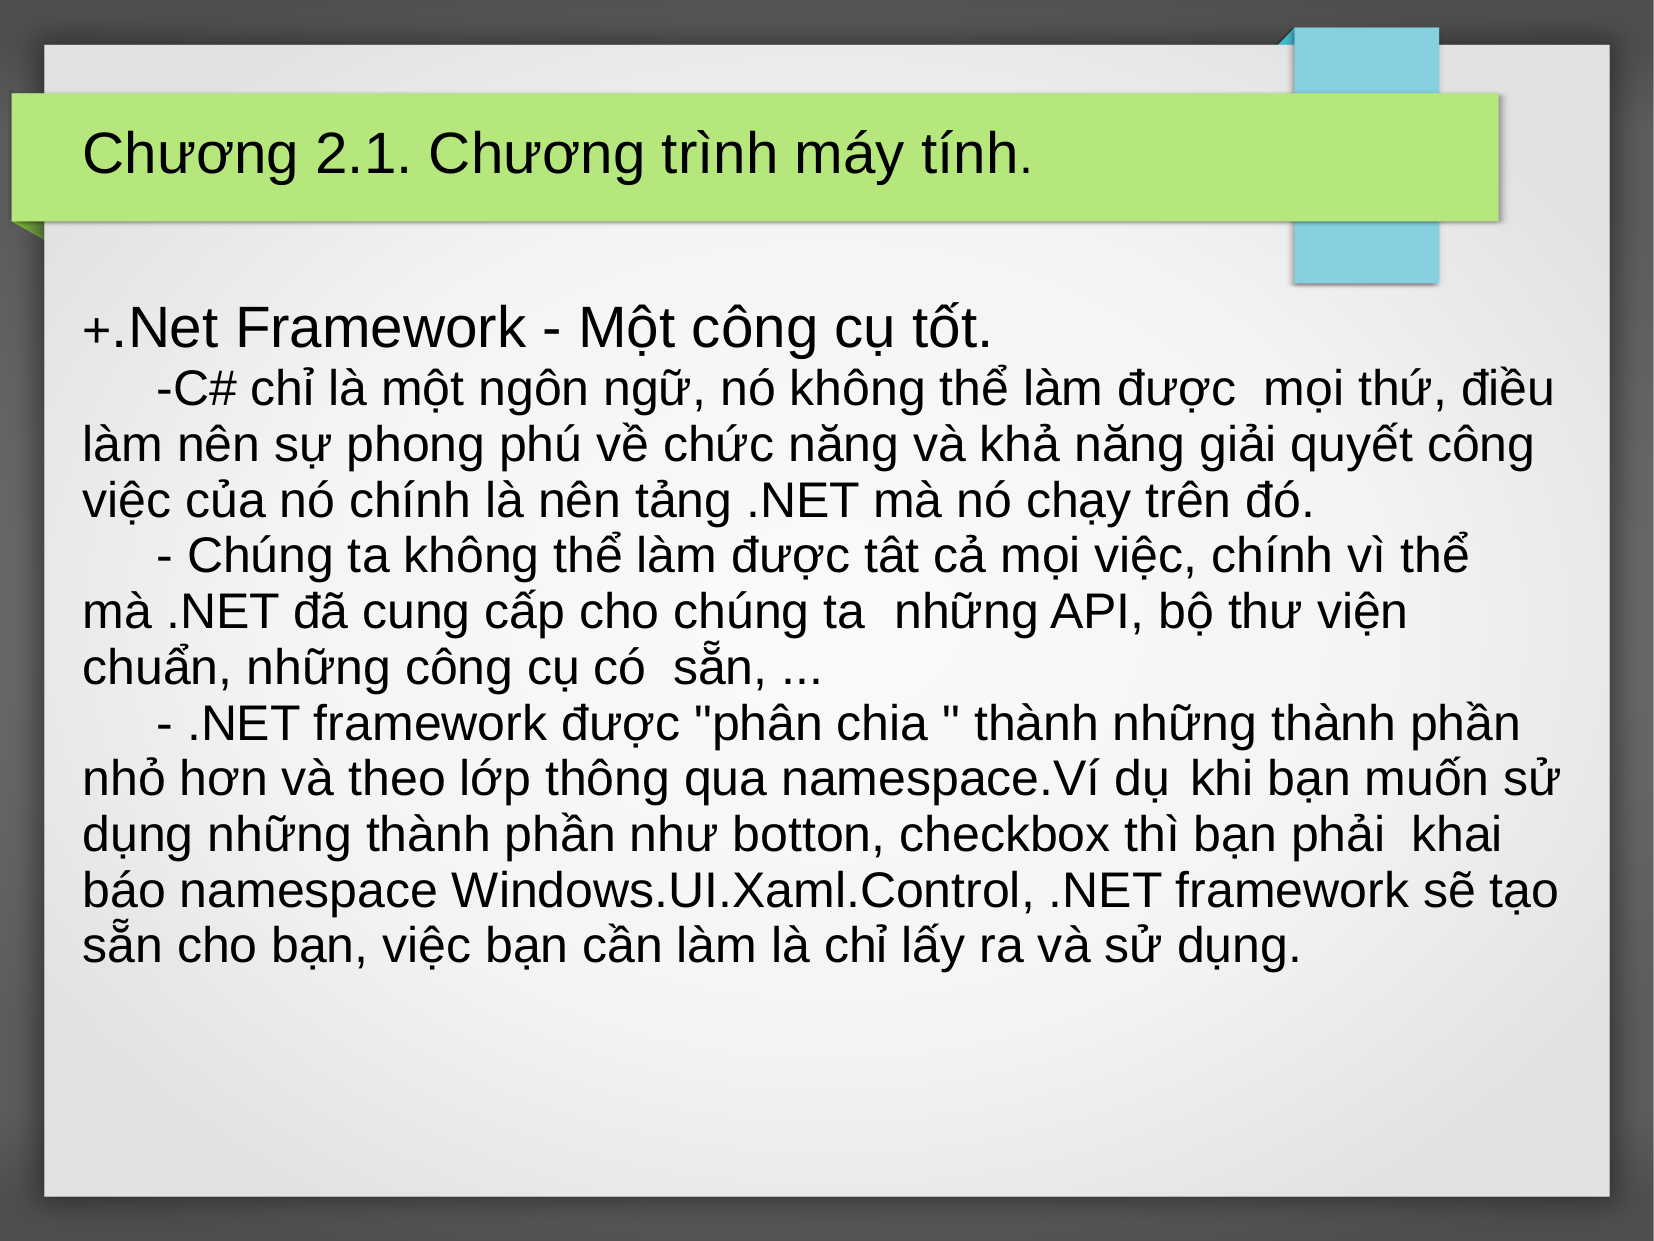

# Chương 2.1. Chương trình máy tính.
+.Net Framework - Một công cụ tốt.
	-C# chỉ là một ngôn ngữ, nó không thể làm được 	mọi thứ, điều làm nên sự phong phú về chức năng và khả năng giải quyết công việc của nó chính là nên tảng .NET mà nó chạy trên đó.
 	- Chúng ta không thể làm được tât cả mọi việc, chính vì thể mà .NET đã cung cấp cho chúng ta 	những API, bộ thư viện chuẩn, những công cụ có 	sẵn, ...
	- .NET framework được "phân chia " thành những thành phần nhỏ hơn và theo lớp thông qua namespace.Ví dụ 	khi bạn muốn sử dụng những thành phần như botton, checkbox thì bạn phải 	khai báo namespace Windows.UI.Xaml.Control, .NET framework sẽ tạo sẵn cho bạn, việc bạn cần làm là chỉ lấy ra và sử dụng.